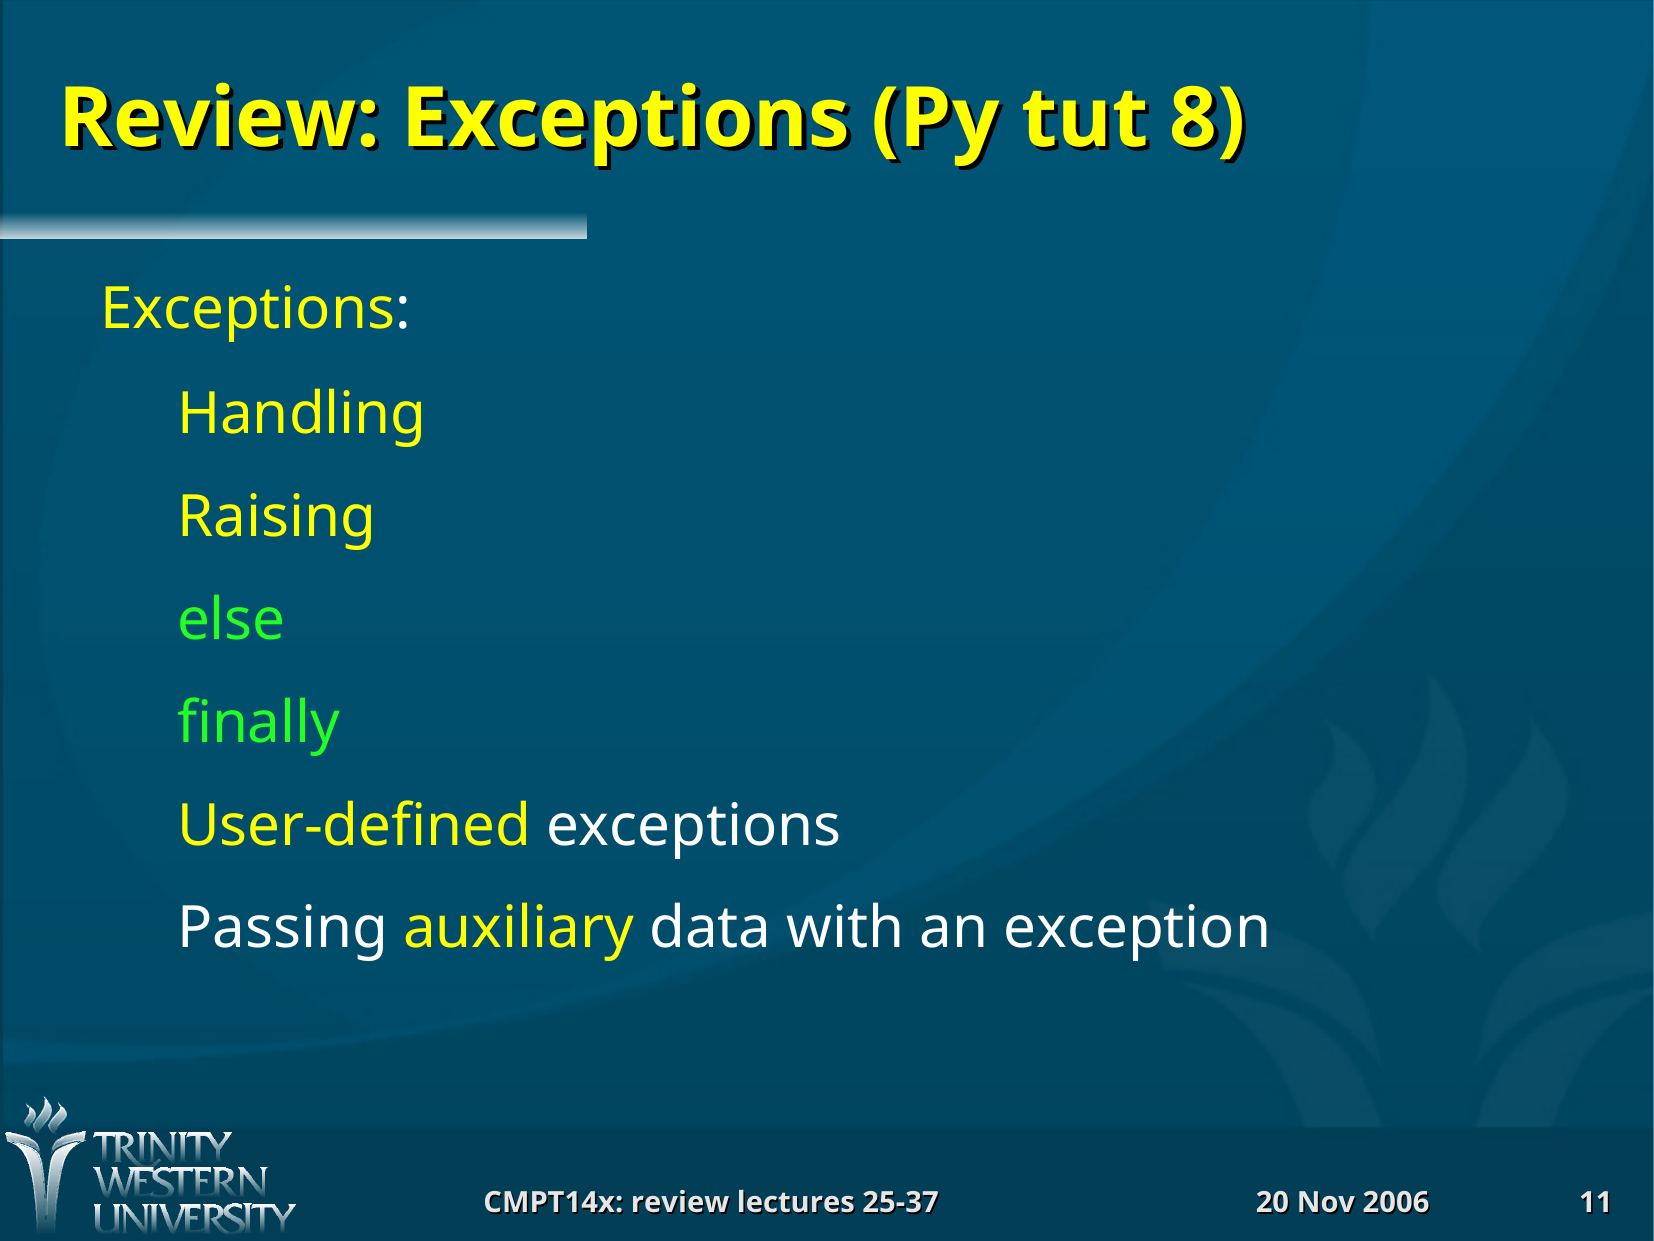

# Review: Exceptions (Py tut 8)
Exceptions:
Handling
Raising
else
finally
User-defined exceptions
Passing auxiliary data with an exception
CMPT14x: review lectures 25-37
20 Nov 2006
11